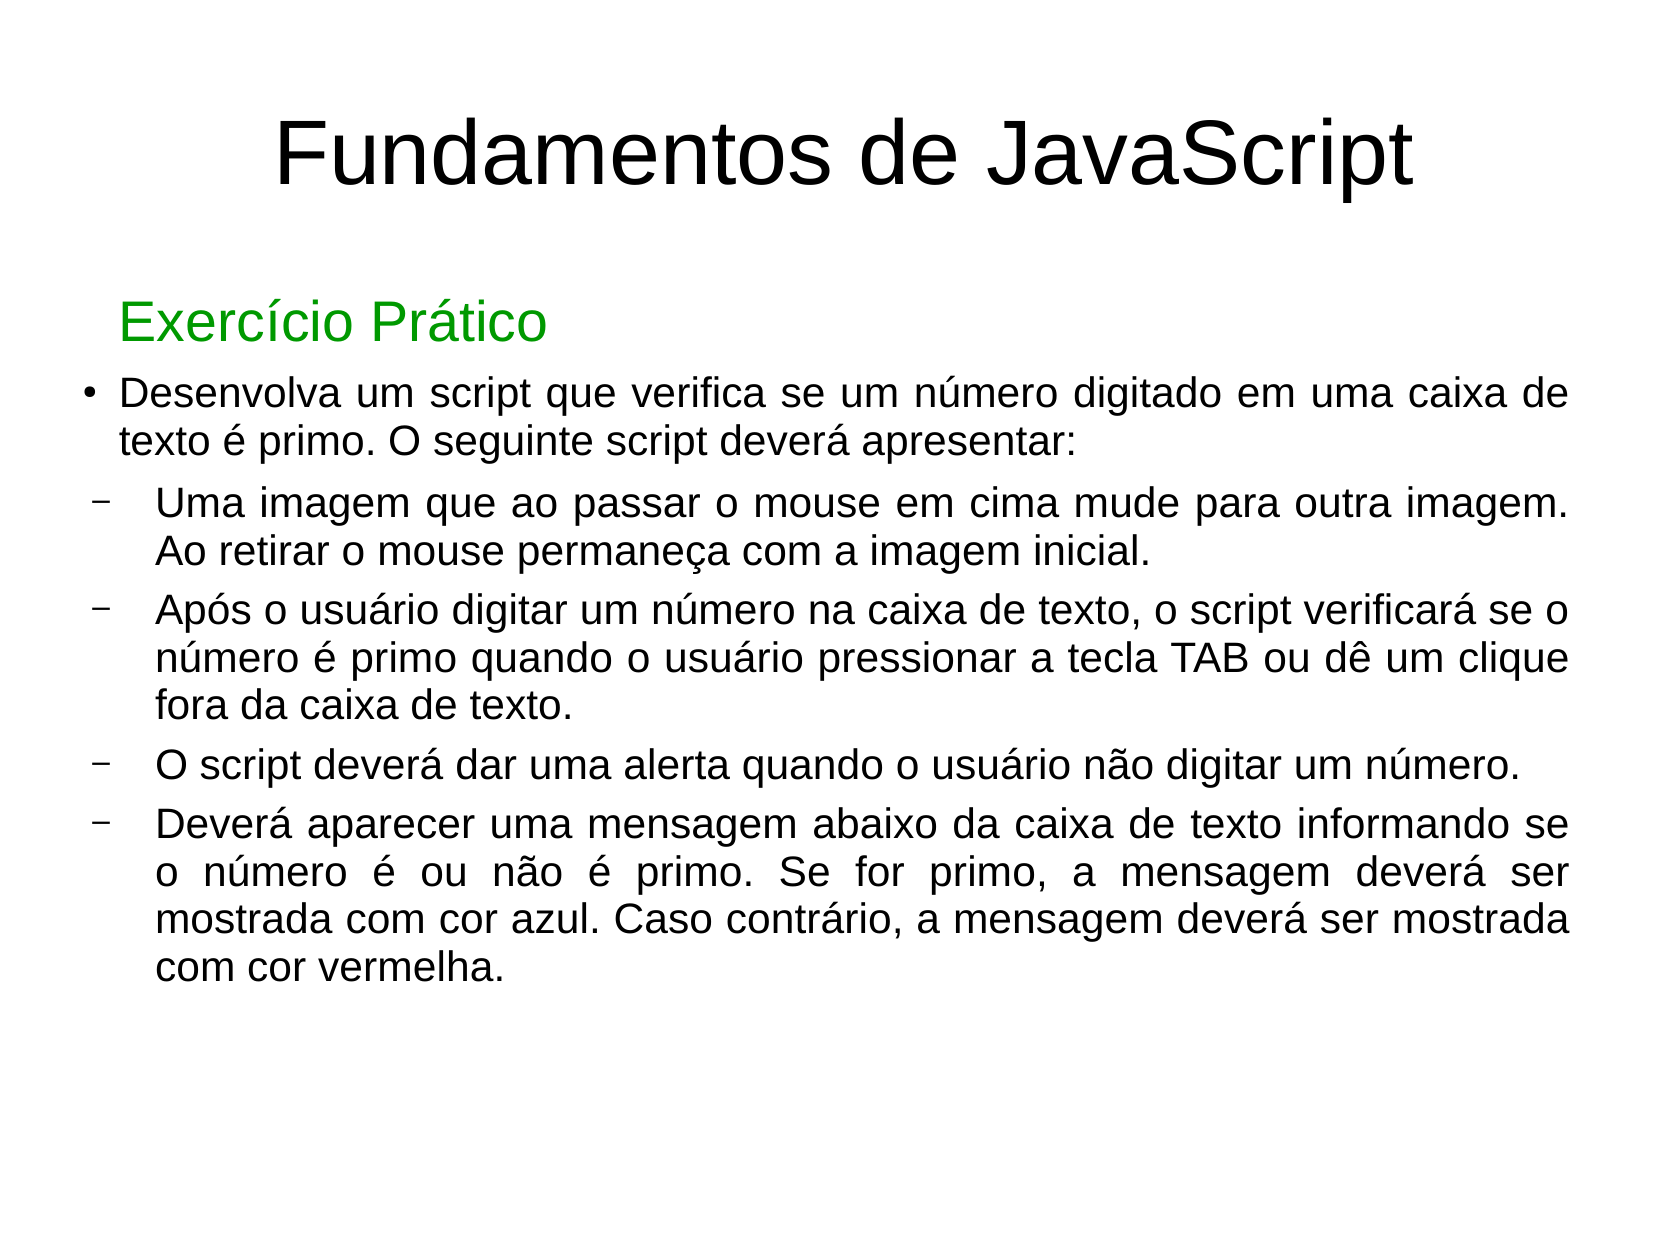

# Fundamentos de JavaScript
Exercício Prático
Desenvolva um script que verifica se um número digitado em uma caixa de texto é primo. O seguinte script deverá apresentar:
Uma imagem que ao passar o mouse em cima mude para outra imagem. Ao retirar o mouse permaneça com a imagem inicial.
Após o usuário digitar um número na caixa de texto, o script verificará se o número é primo quando o usuário pressionar a tecla TAB ou dê um clique fora da caixa de texto.
O script deverá dar uma alerta quando o usuário não digitar um número.
Deverá aparecer uma mensagem abaixo da caixa de texto informando se o número é ou não é primo. Se for primo, a mensagem deverá ser mostrada com cor azul. Caso contrário, a mensagem deverá ser mostrada com cor vermelha.